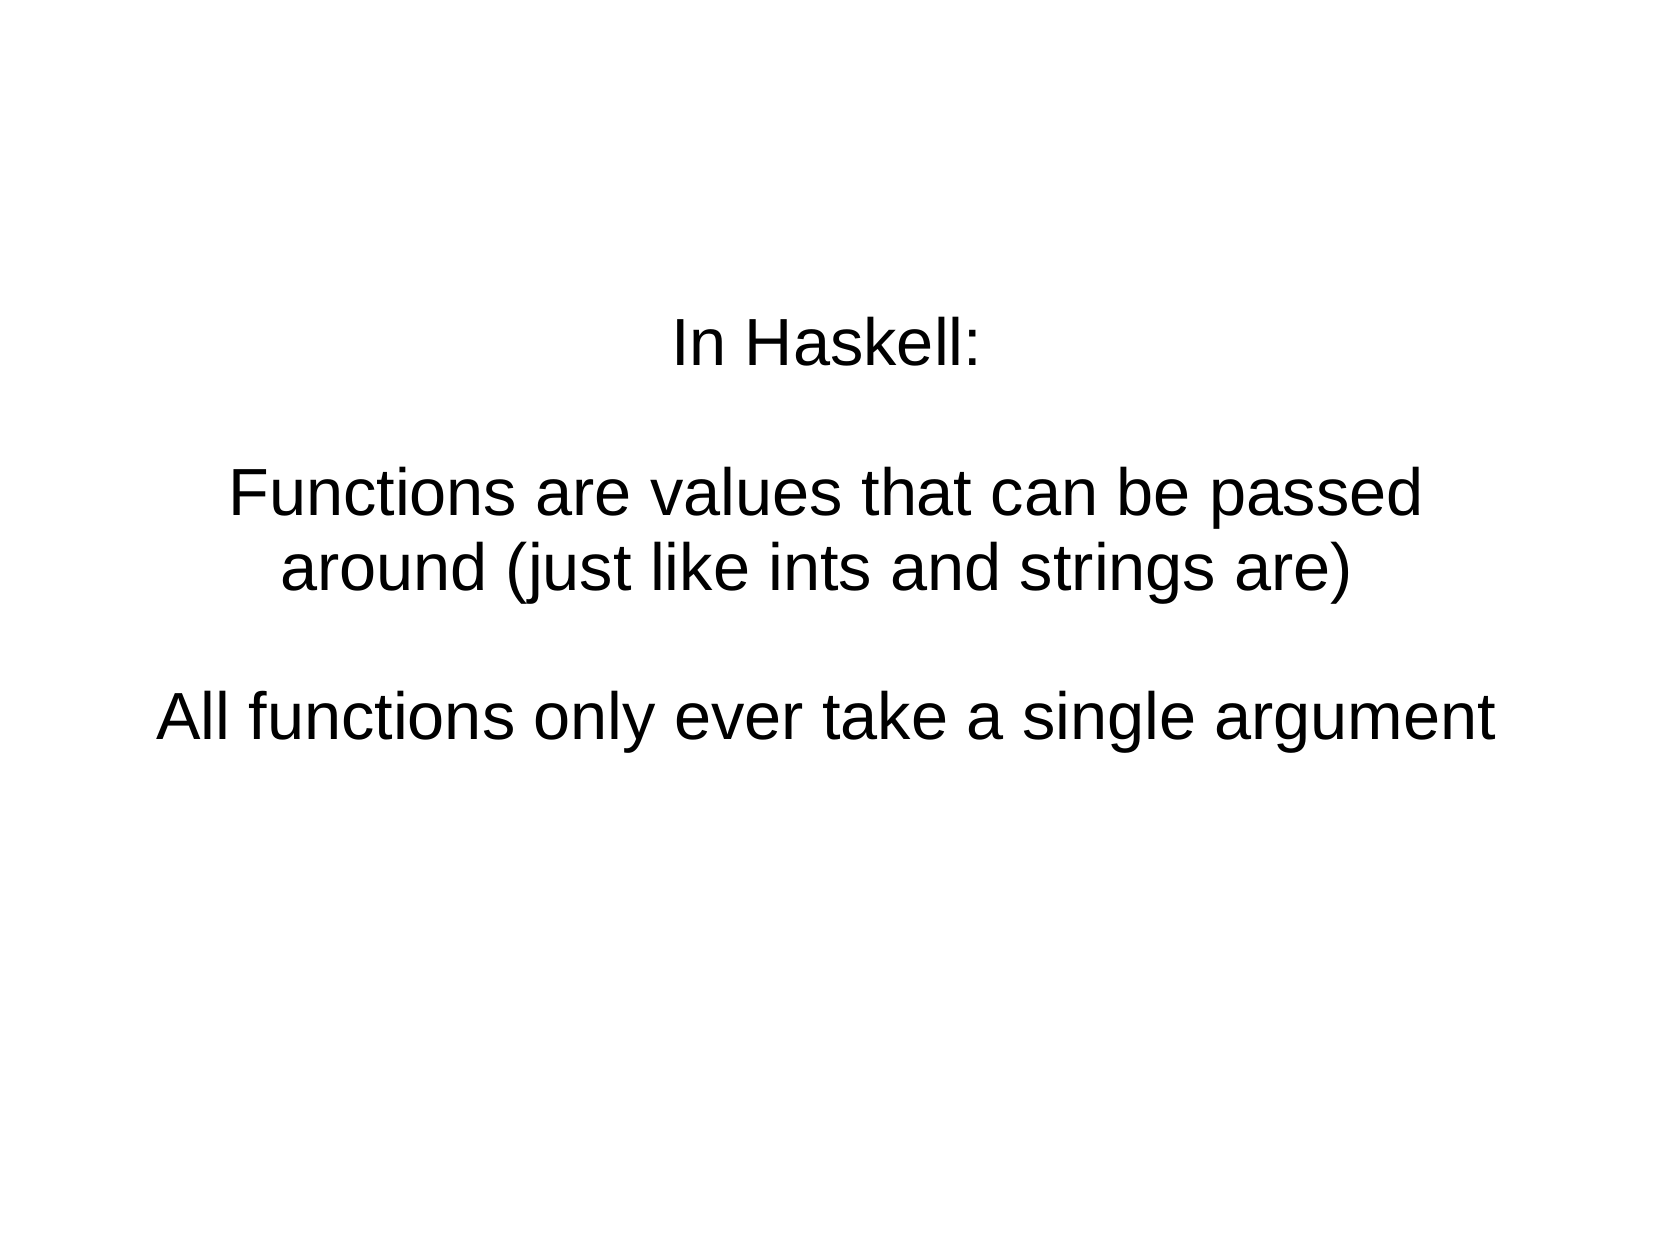

# In Haskell:
Functions are values that can be passed
around (just like ints and strings are)
All functions only ever take a single argument